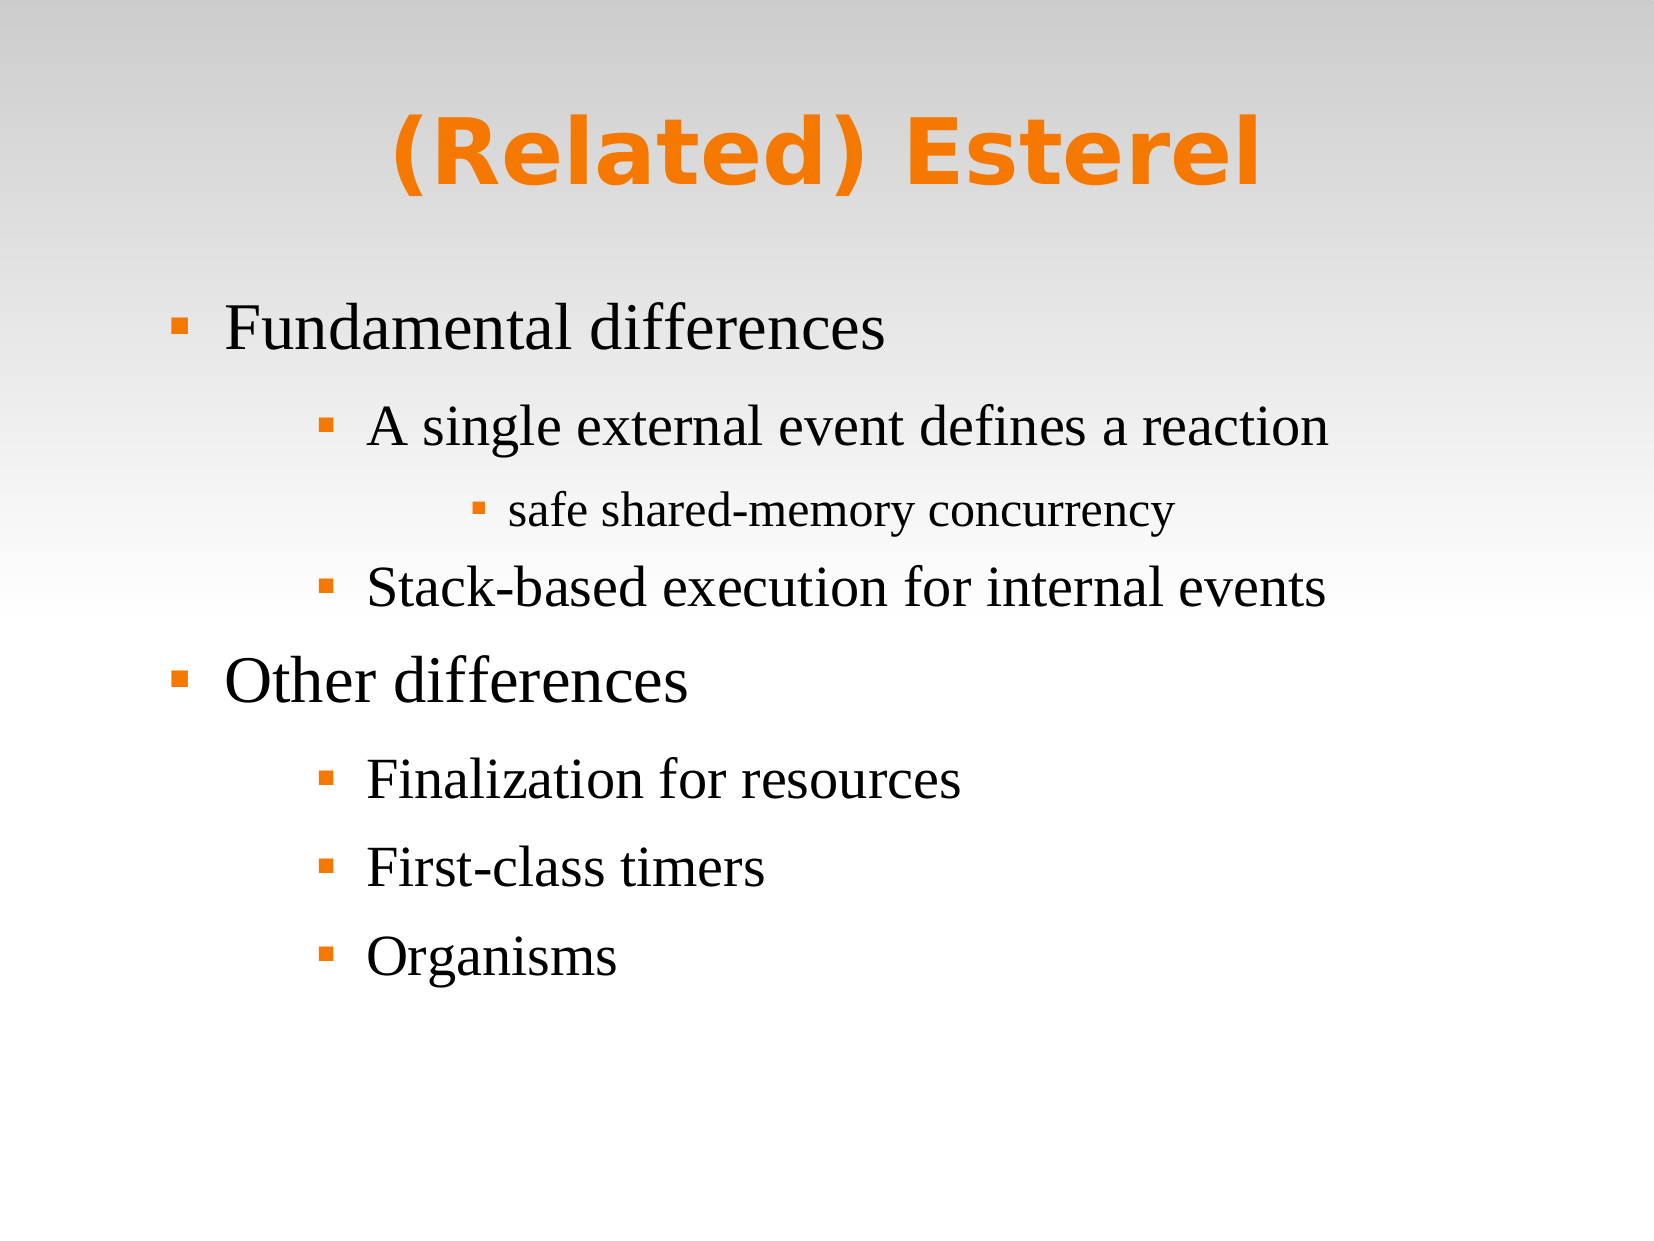

# (Related) Esterel
Fundamental differences
A single external event defines a reaction
safe shared-memory concurrency
Stack-based execution for internal events
Other differences
Finalization for resources
First-class timers
Organisms